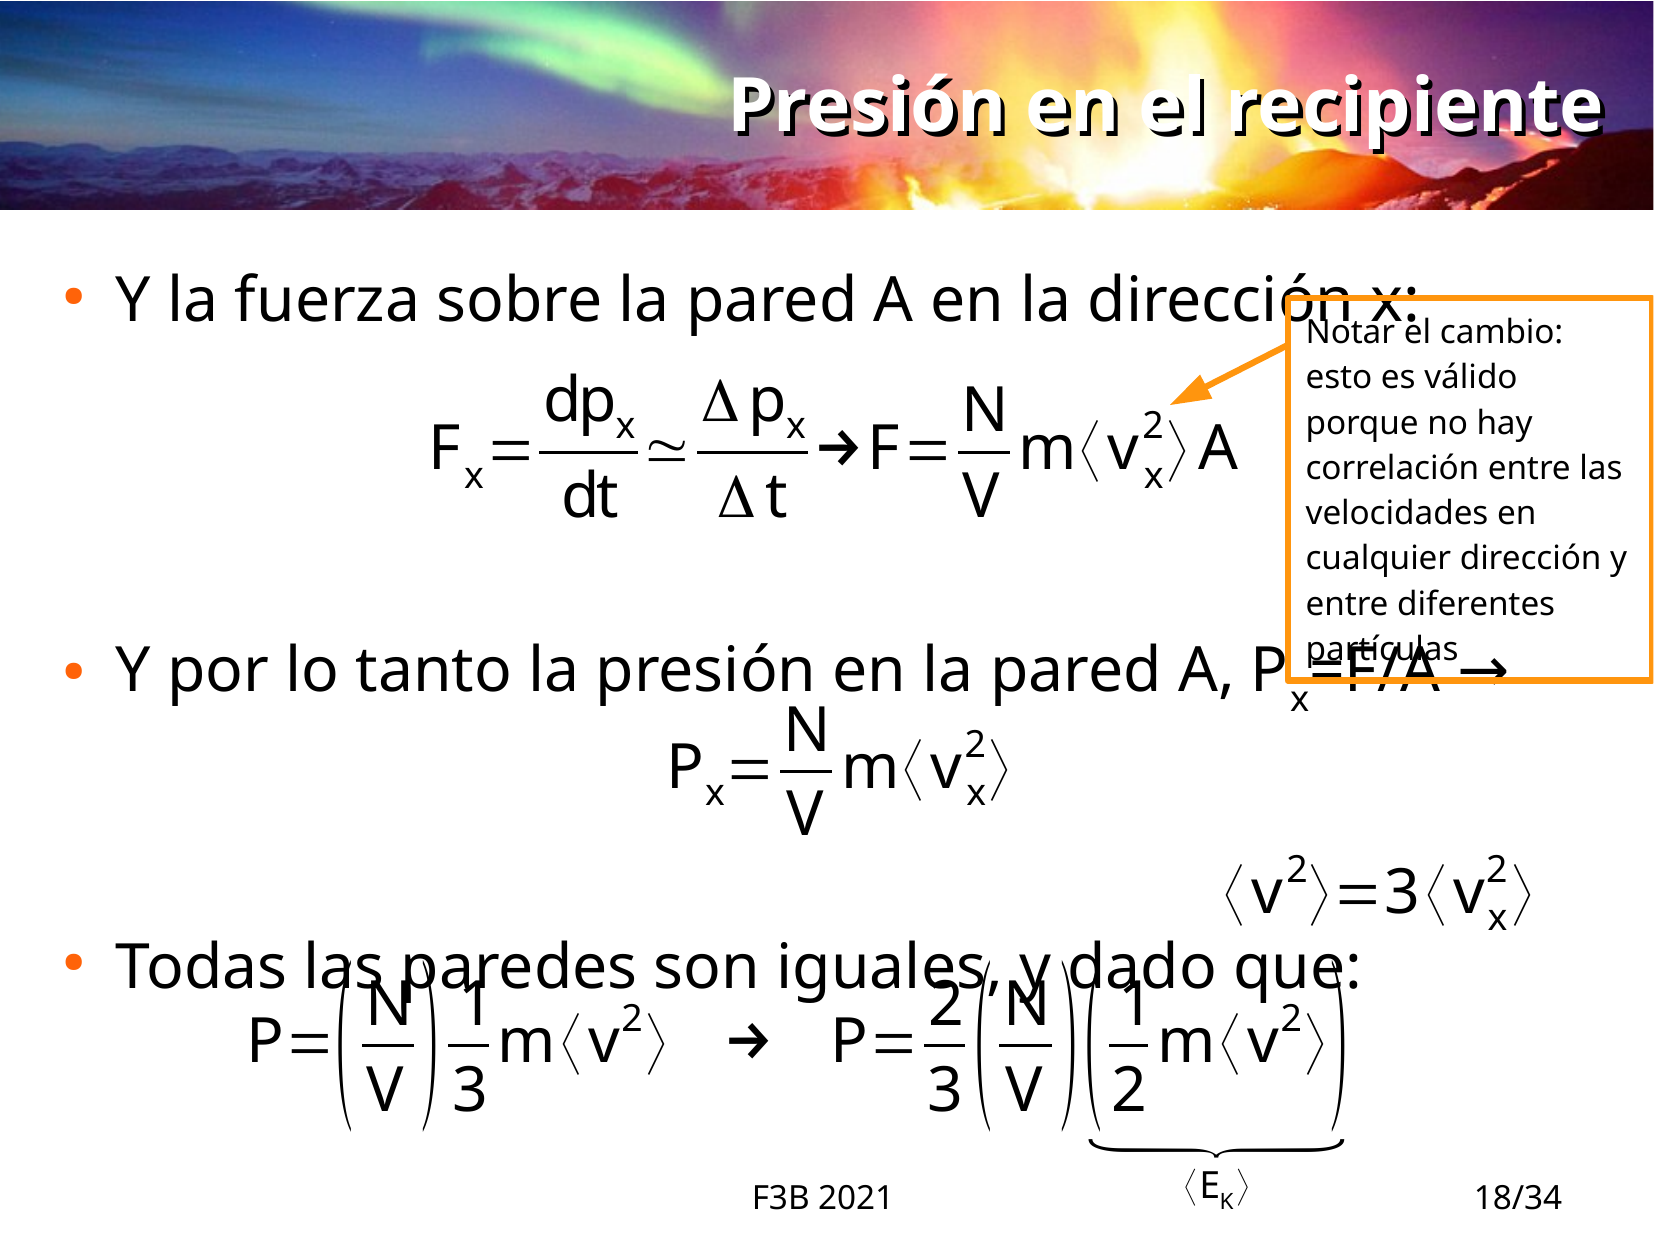

# Presión en el recipiente
Y la fuerza sobre la pared A en la dirección x:
Y por lo tanto la presión en la pared A, Px=F/A →
Todas las paredes son iguales, y dado que:
Notar el cambio: esto es válido porque no hay correlación entre las velocidades en cualquier dirección y entre diferentes partículas
F3B 2021
18